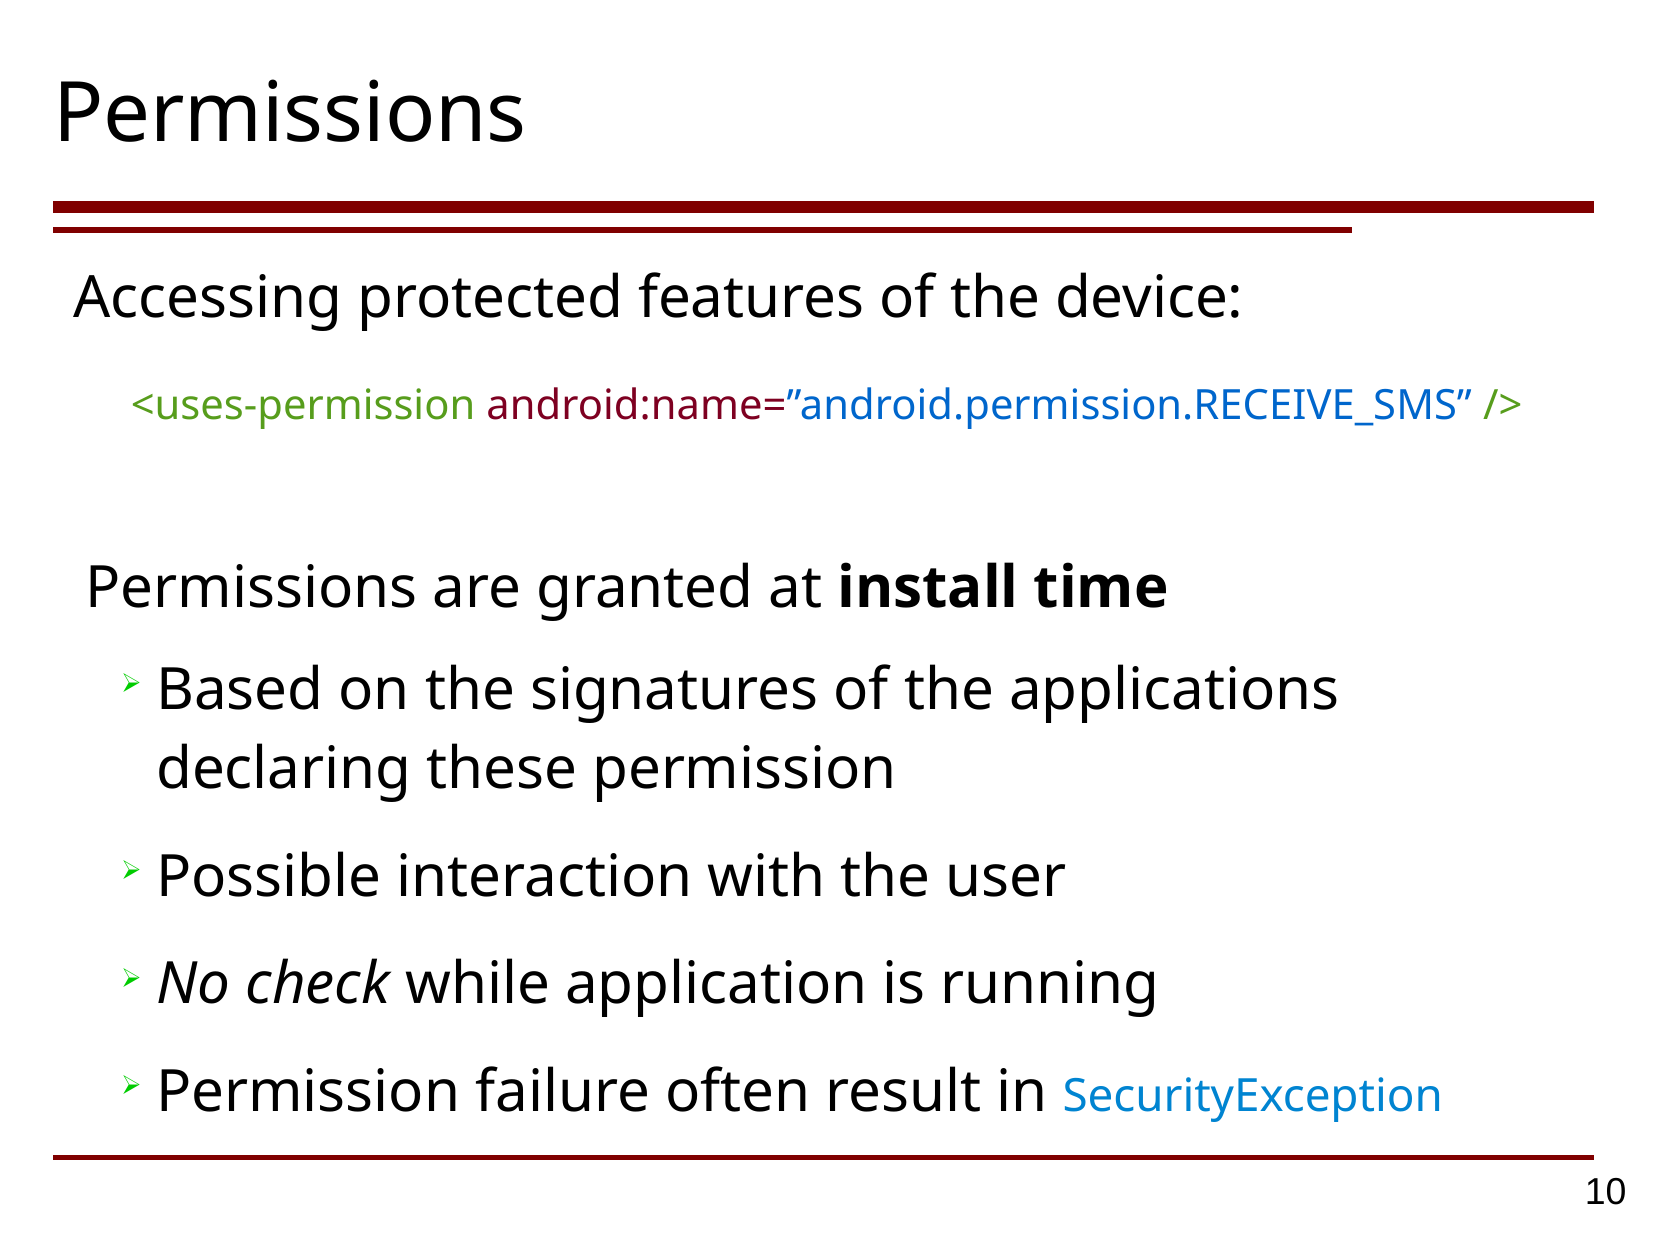

# Permissions
Accessing protected features of the device:
<uses-permission android:name=”android.permission.RECEIVE_SMS” />
Permissions are granted at install time
Based on the signatures of the applications declaring these permission
Possible interaction with the user
No check while application is running
Permission failure often result in SecurityException